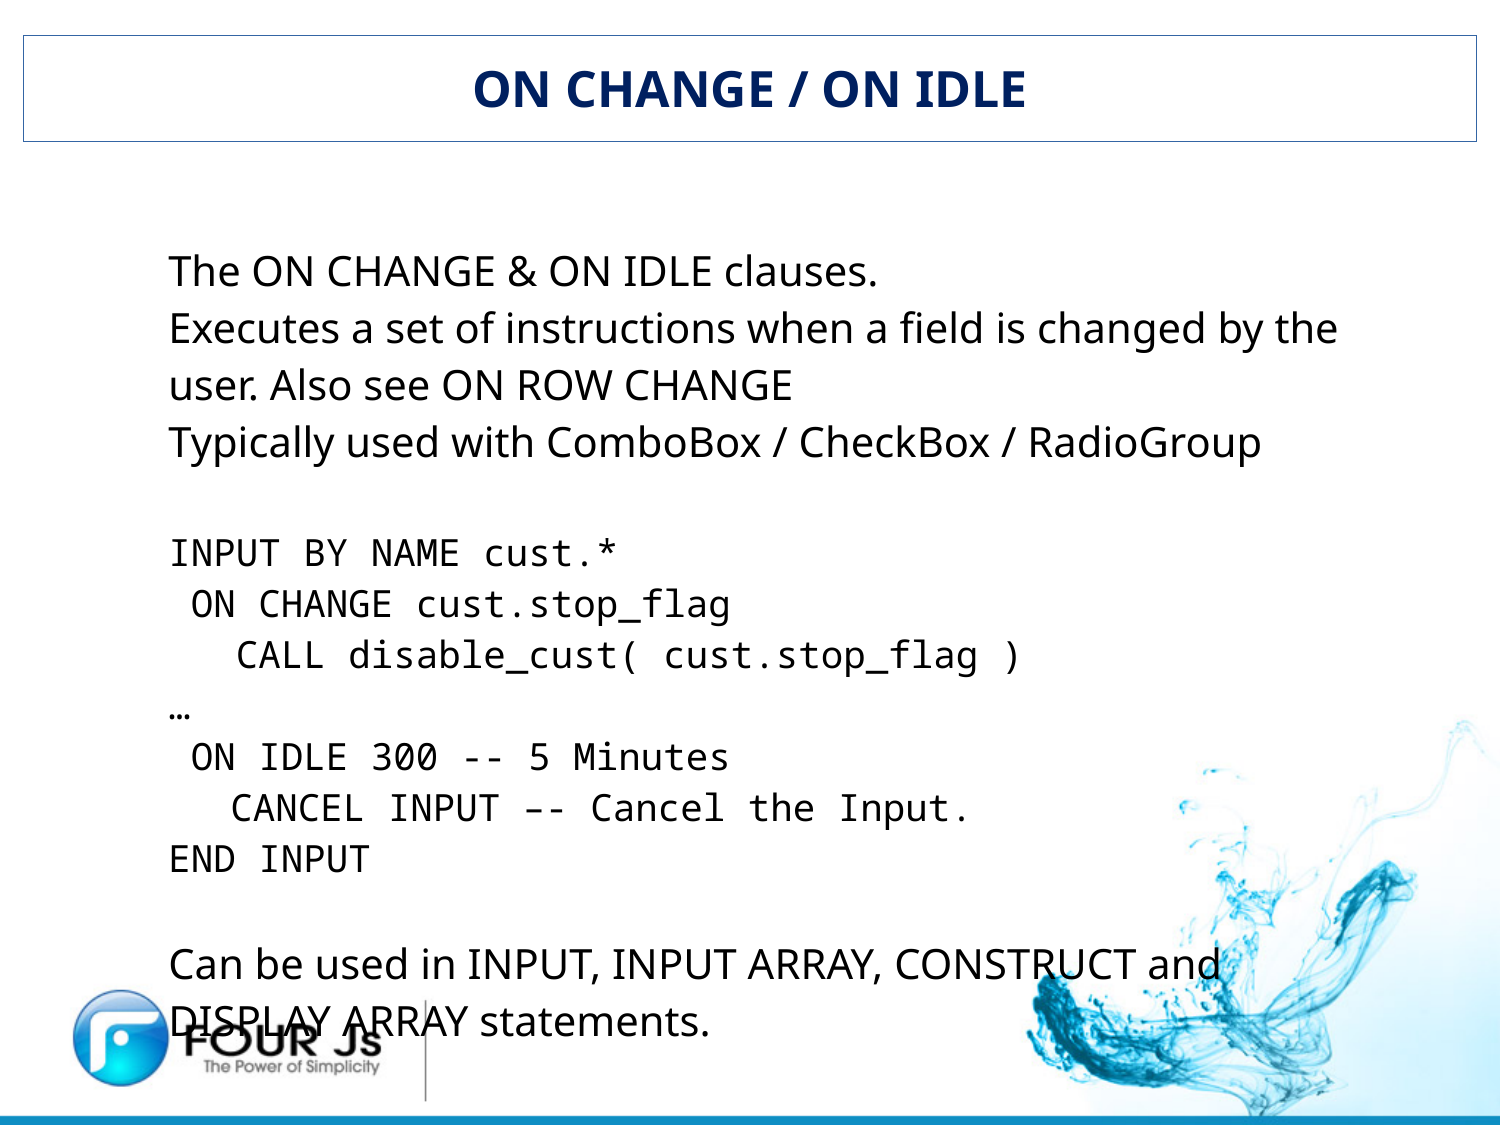

# ON CHANGE / ON IDLE
The ON CHANGE & ON IDLE clauses.
Executes a set of instructions when a field is changed by the user. Also see ON ROW CHANGE
Typically used with ComboBox / CheckBox / RadioGroup
INPUT BY NAME cust.*
 ON CHANGE cust.stop_flag
 CALL disable_cust( cust.stop_flag )
…
 ON IDLE 300 -- 5 Minutes
	 CANCEL INPUT –- Cancel the Input.
END INPUT
Can be used in INPUT, INPUT ARRAY, CONSTRUCT and DISPLAY ARRAY statements.